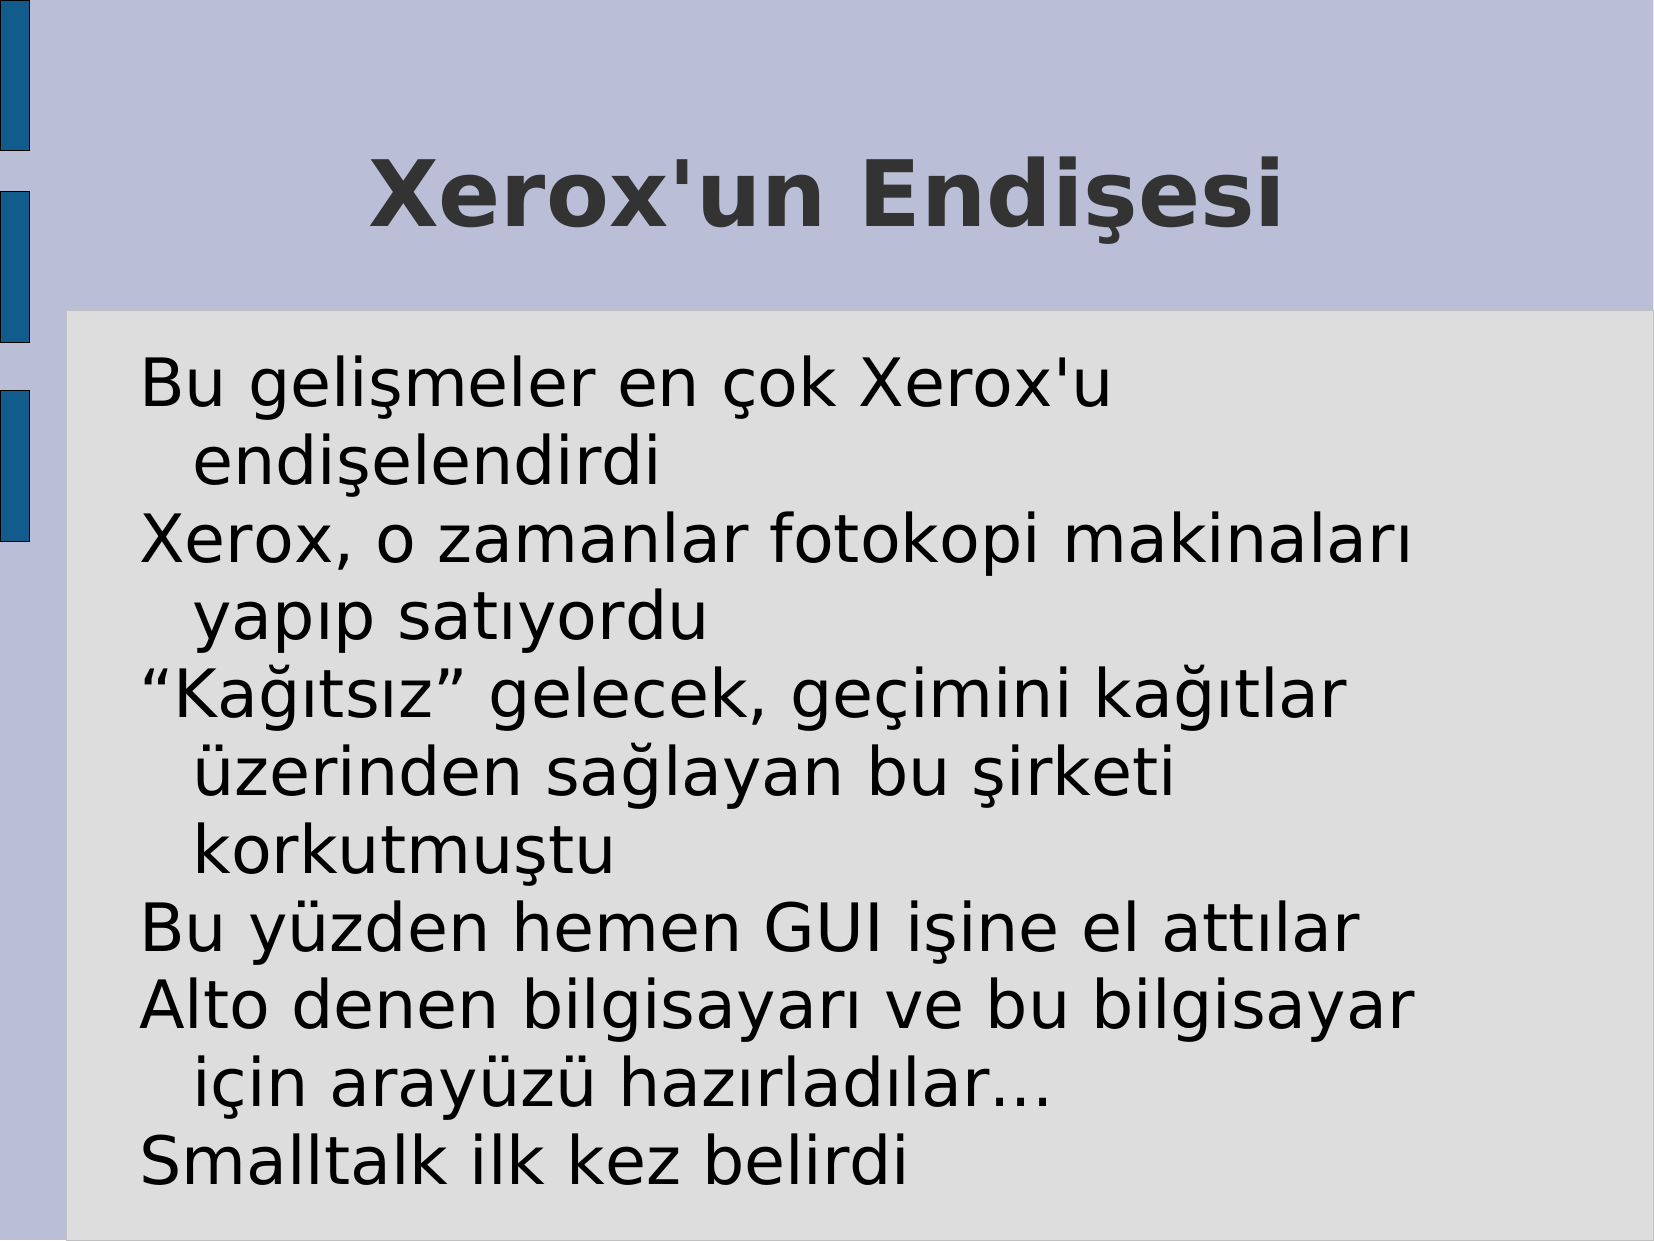

# Xerox'un Endişesi
Bu gelişmeler en çok Xerox'u endişelendirdi
Xerox, o zamanlar fotokopi makinaları yapıp satıyordu
“Kağıtsız” gelecek, geçimini kağıtlar üzerinden sağlayan bu şirketi korkutmuştu
Bu yüzden hemen GUI işine el attılar
Alto denen bilgisayarı ve bu bilgisayar için arayüzü hazırladılar...
Smalltalk ilk kez belirdi